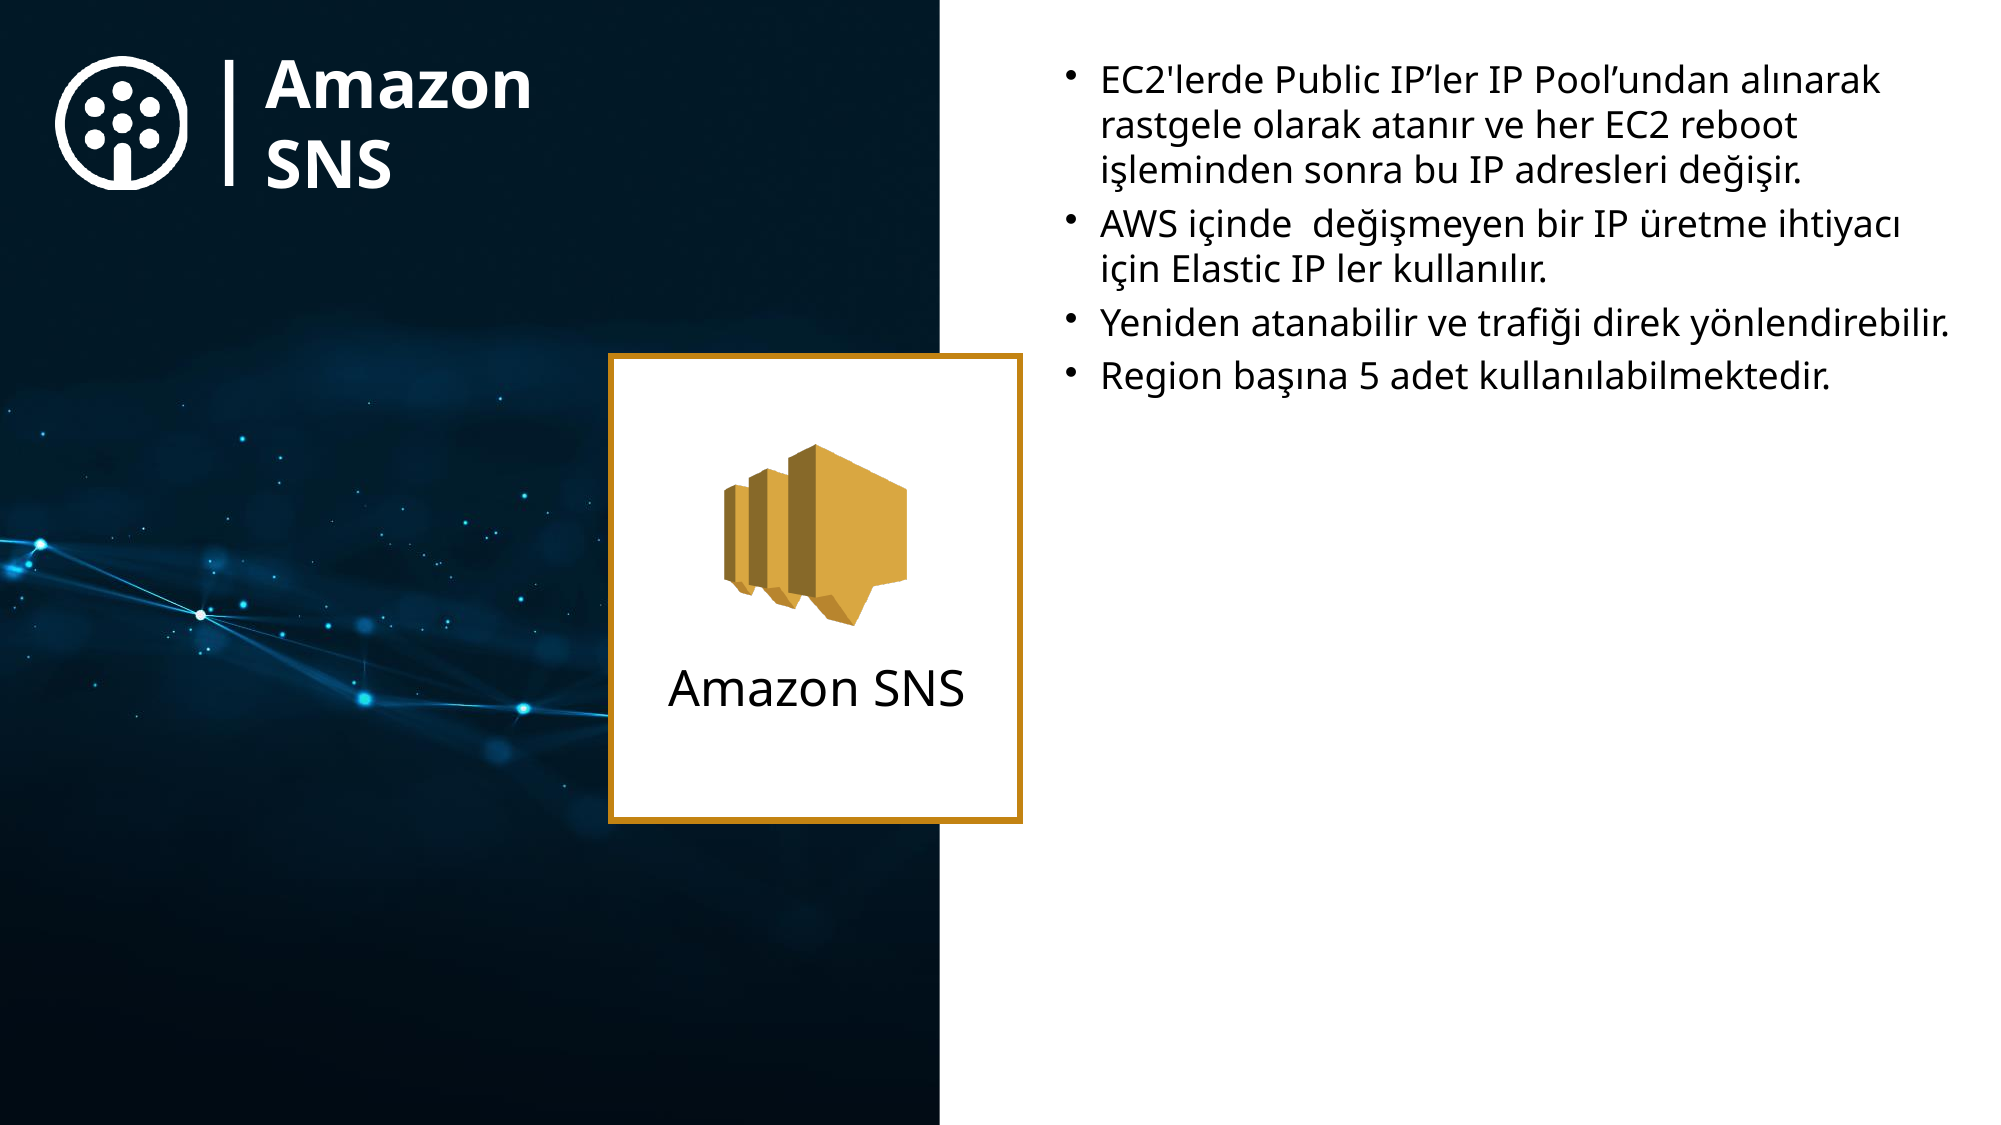

Amazon
SNS
EC2'lerde Public IP’ler IP Pool’undan alınarak rastgele olarak atanır ve her EC2 reboot işleminden sonra bu IP adresleri değişir.
AWS içinde değişmeyen bir IP üretme ihtiyacı için Elastic IP ler kullanılır.
Yeniden atanabilir ve trafiği direk yönlendirebilir.
Region başına 5 adet kullanılabilmektedir.
Amazon SNS